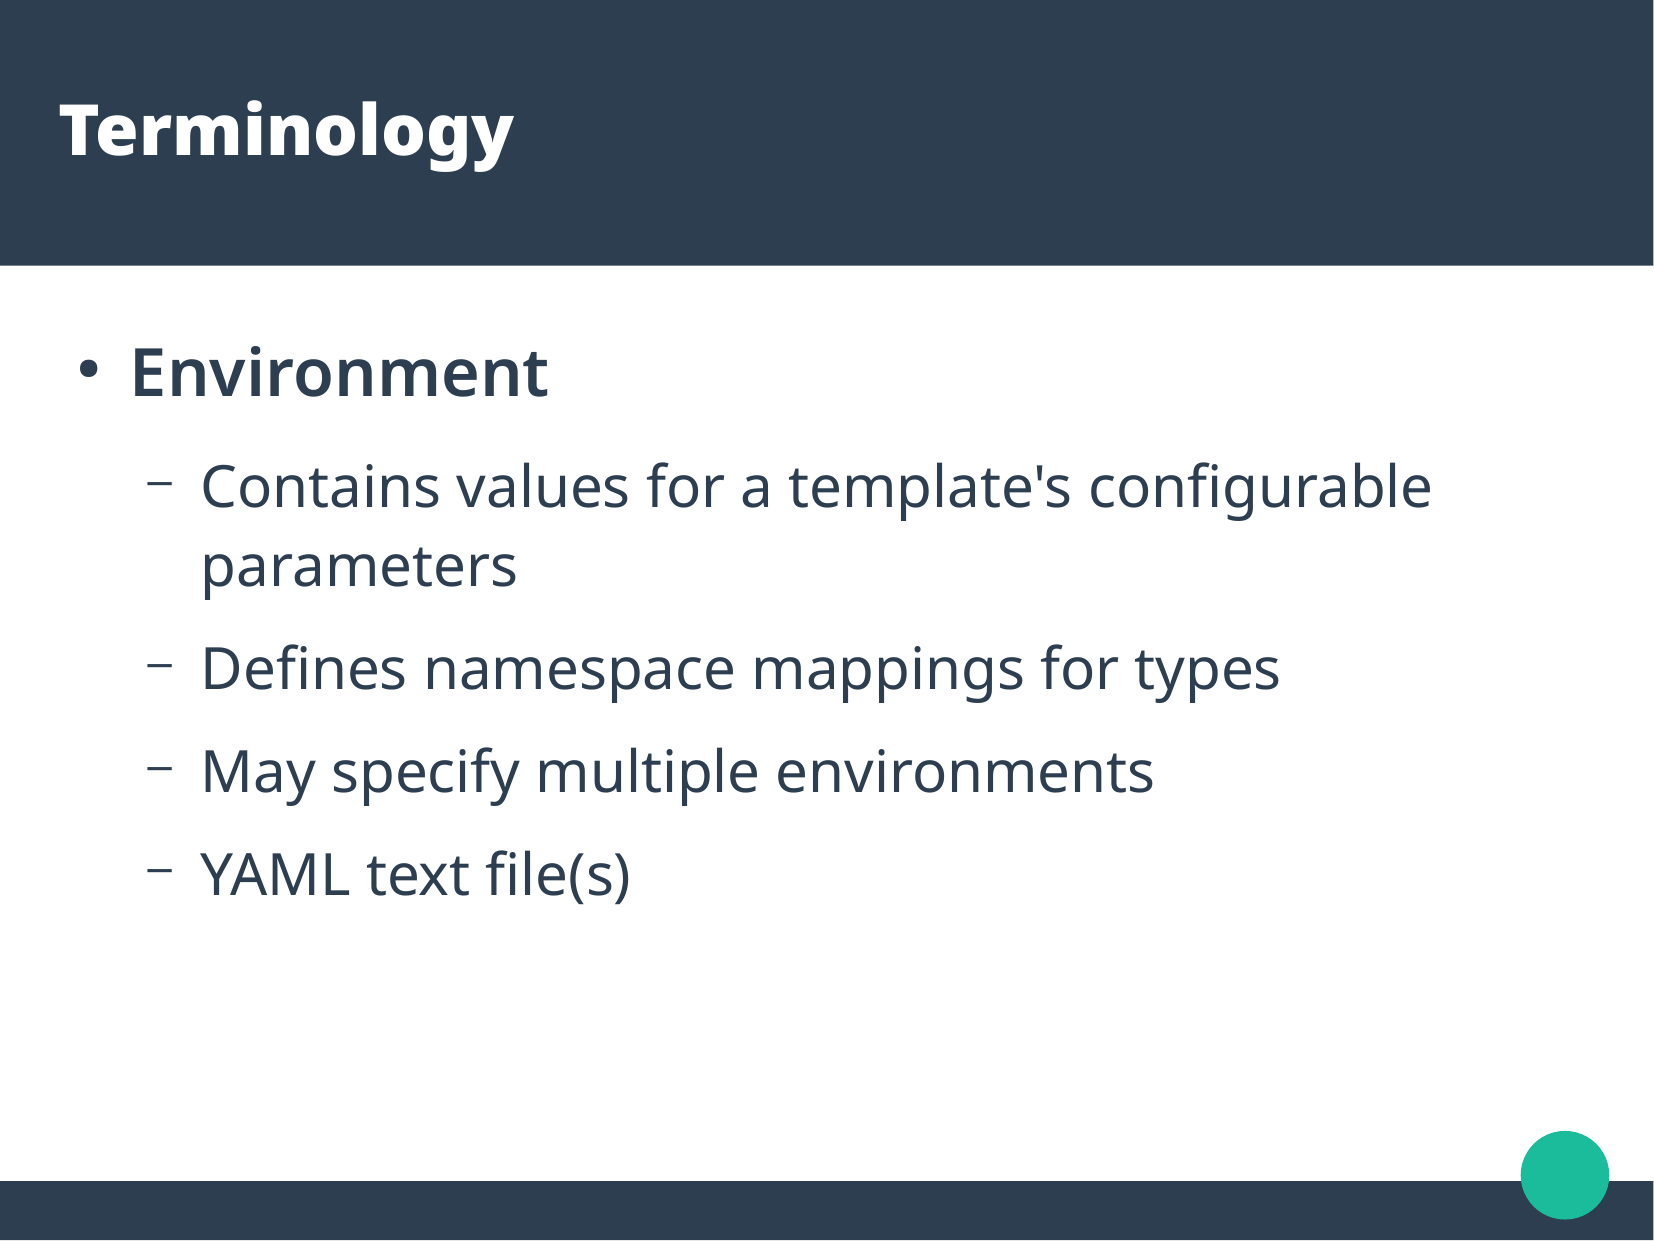

# Terminology
Environment
Contains values for a template's configurable parameters
Defines namespace mappings for types
May specify multiple environments
YAML text file(s)